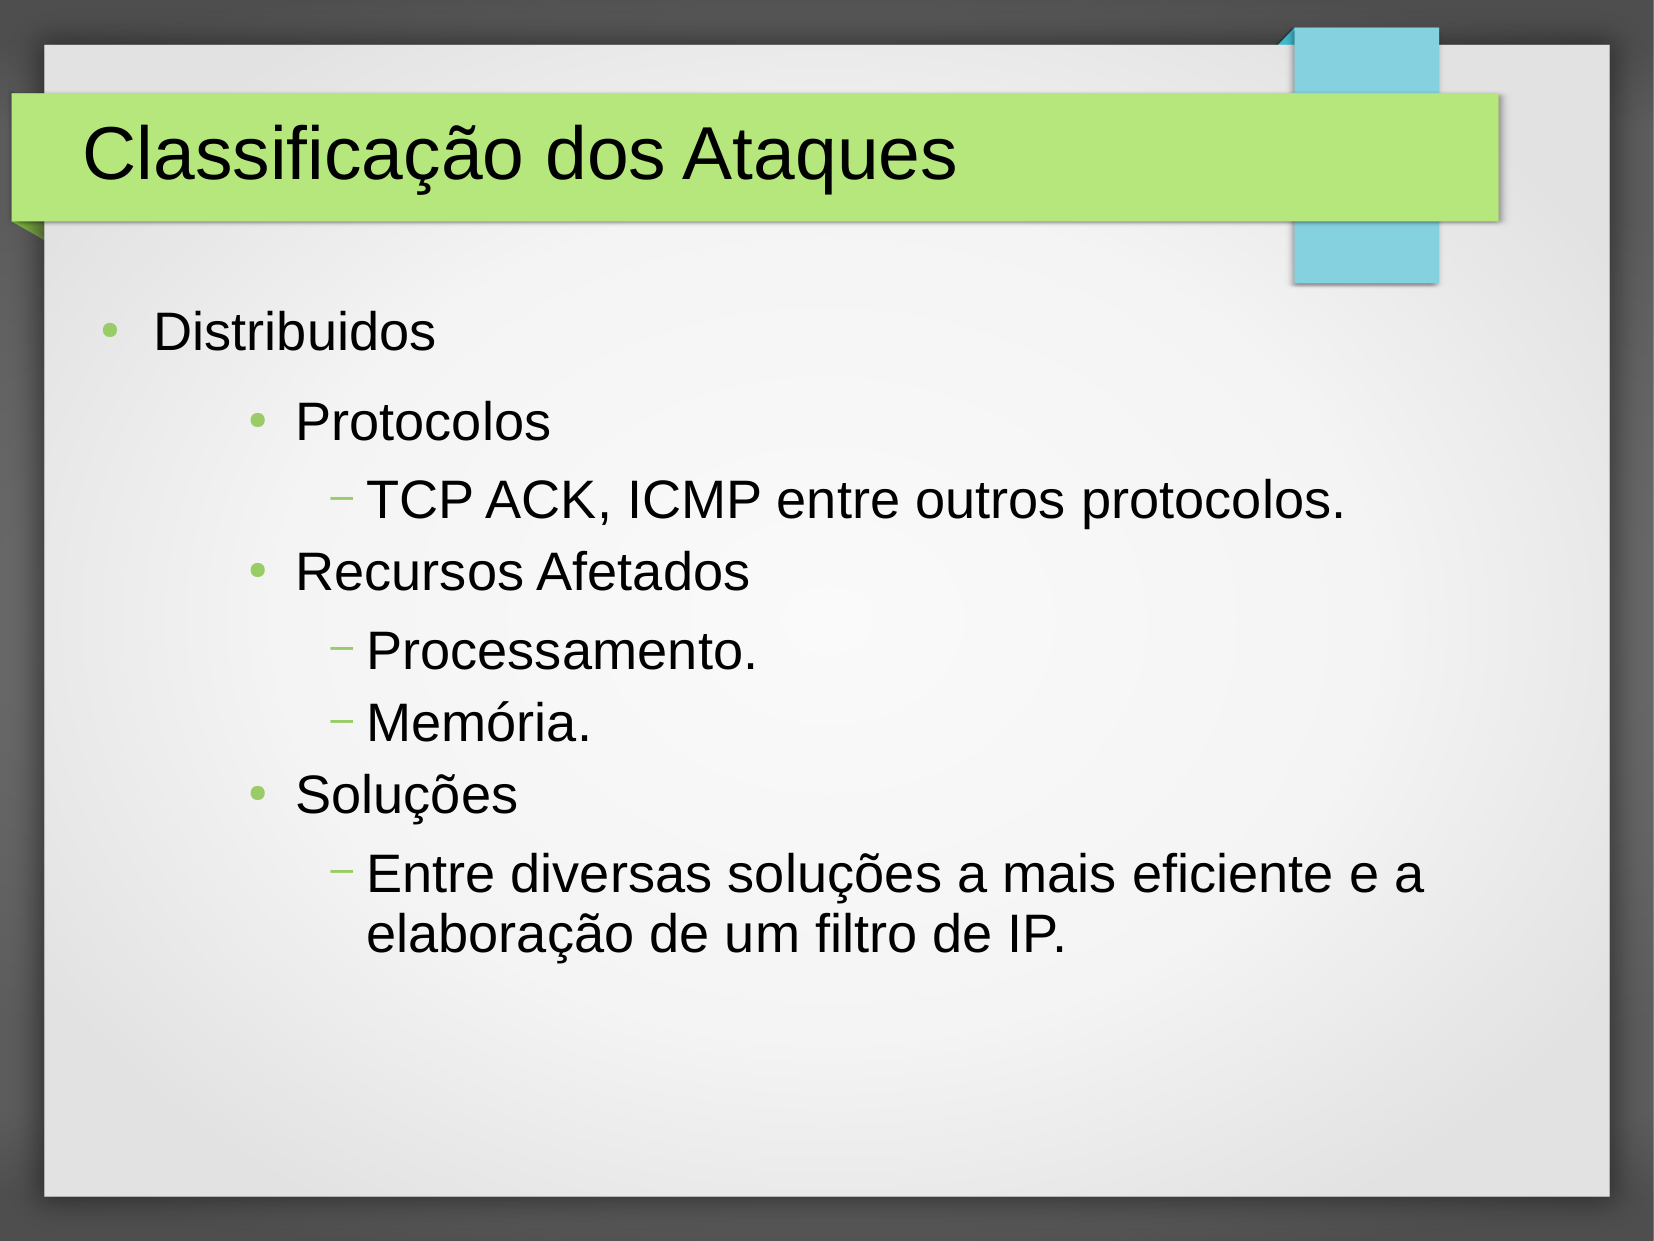

# Classificação dos Ataques
Distribuidos
Protocolos
TCP ACK, ICMP entre outros protocolos.
Recursos Afetados
Processamento.
Memória.
Soluções
Entre diversas soluções a mais eficiente e a elaboração de um filtro de IP.